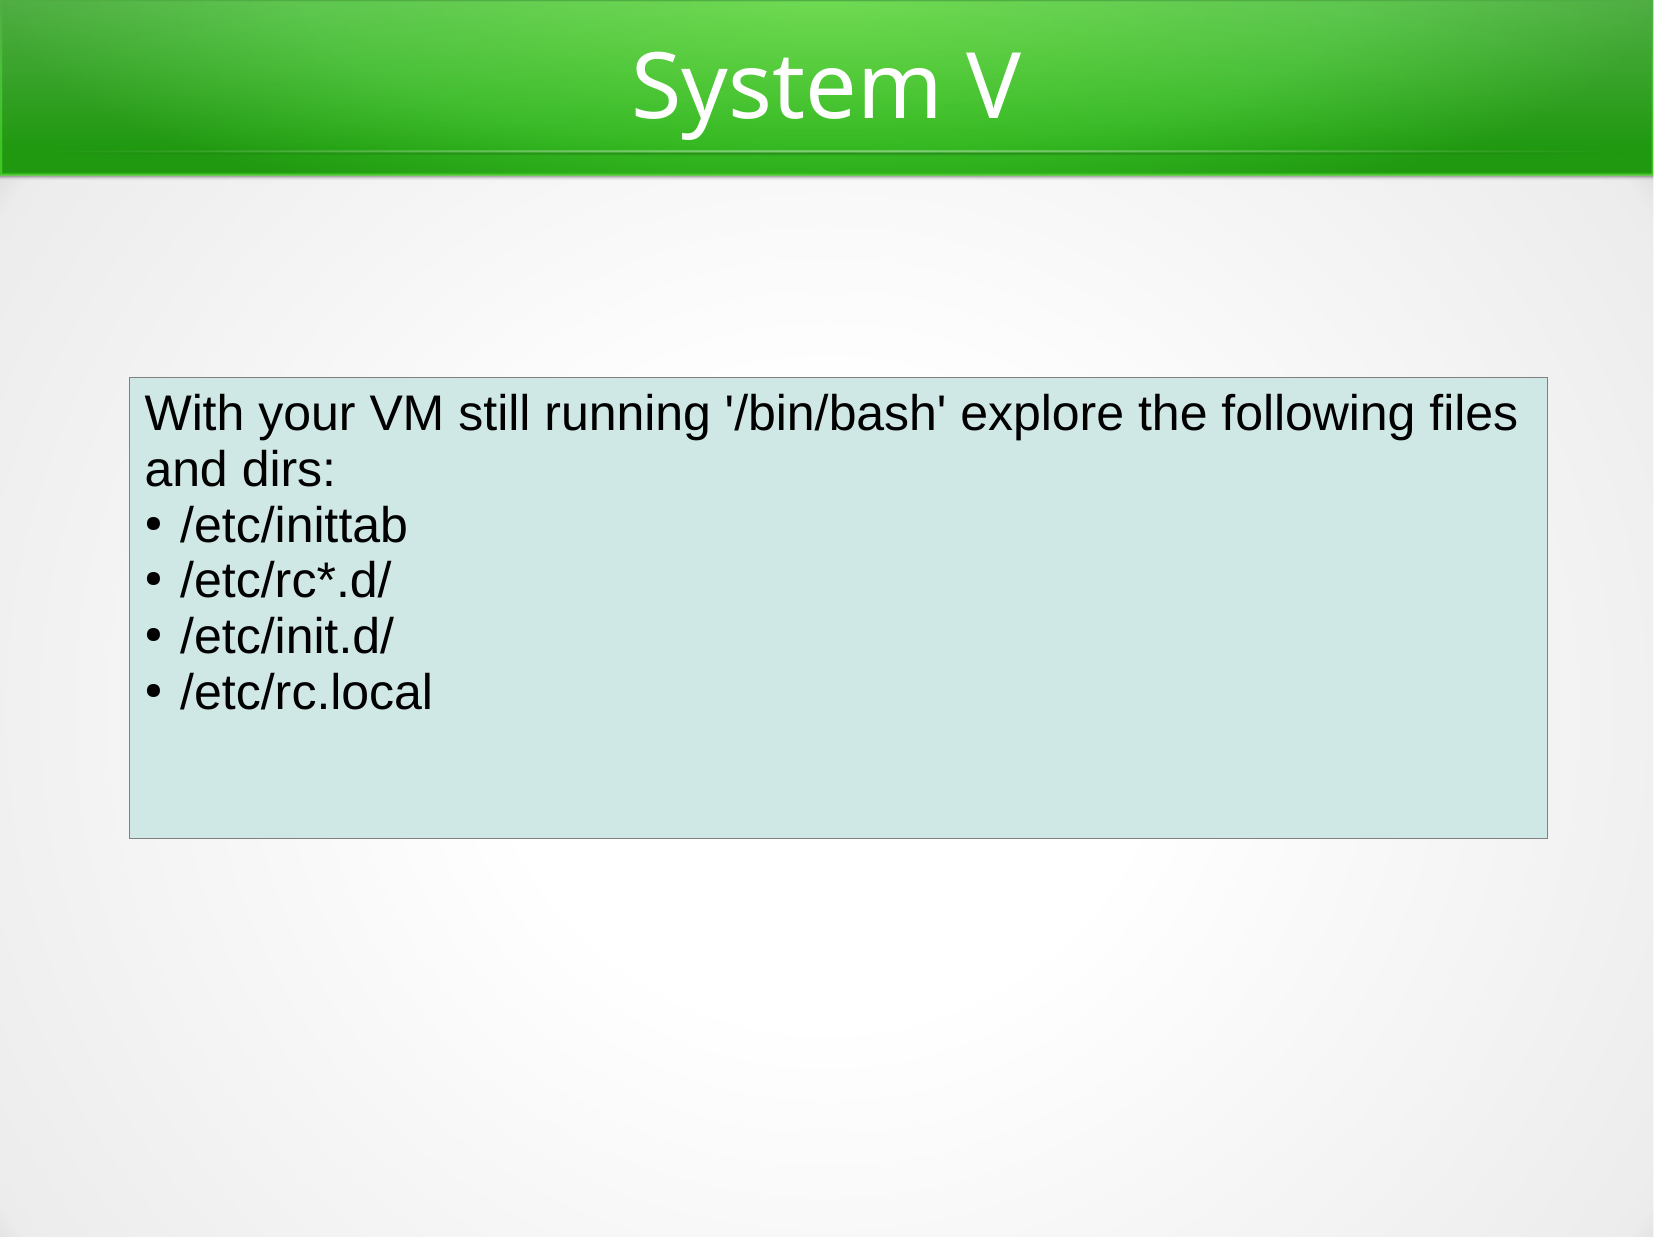

# System V
With your VM still running '/bin/bash' explore the following files and dirs:
/etc/inittab
/etc/rc*.d/
/etc/init.d/
/etc/rc.local